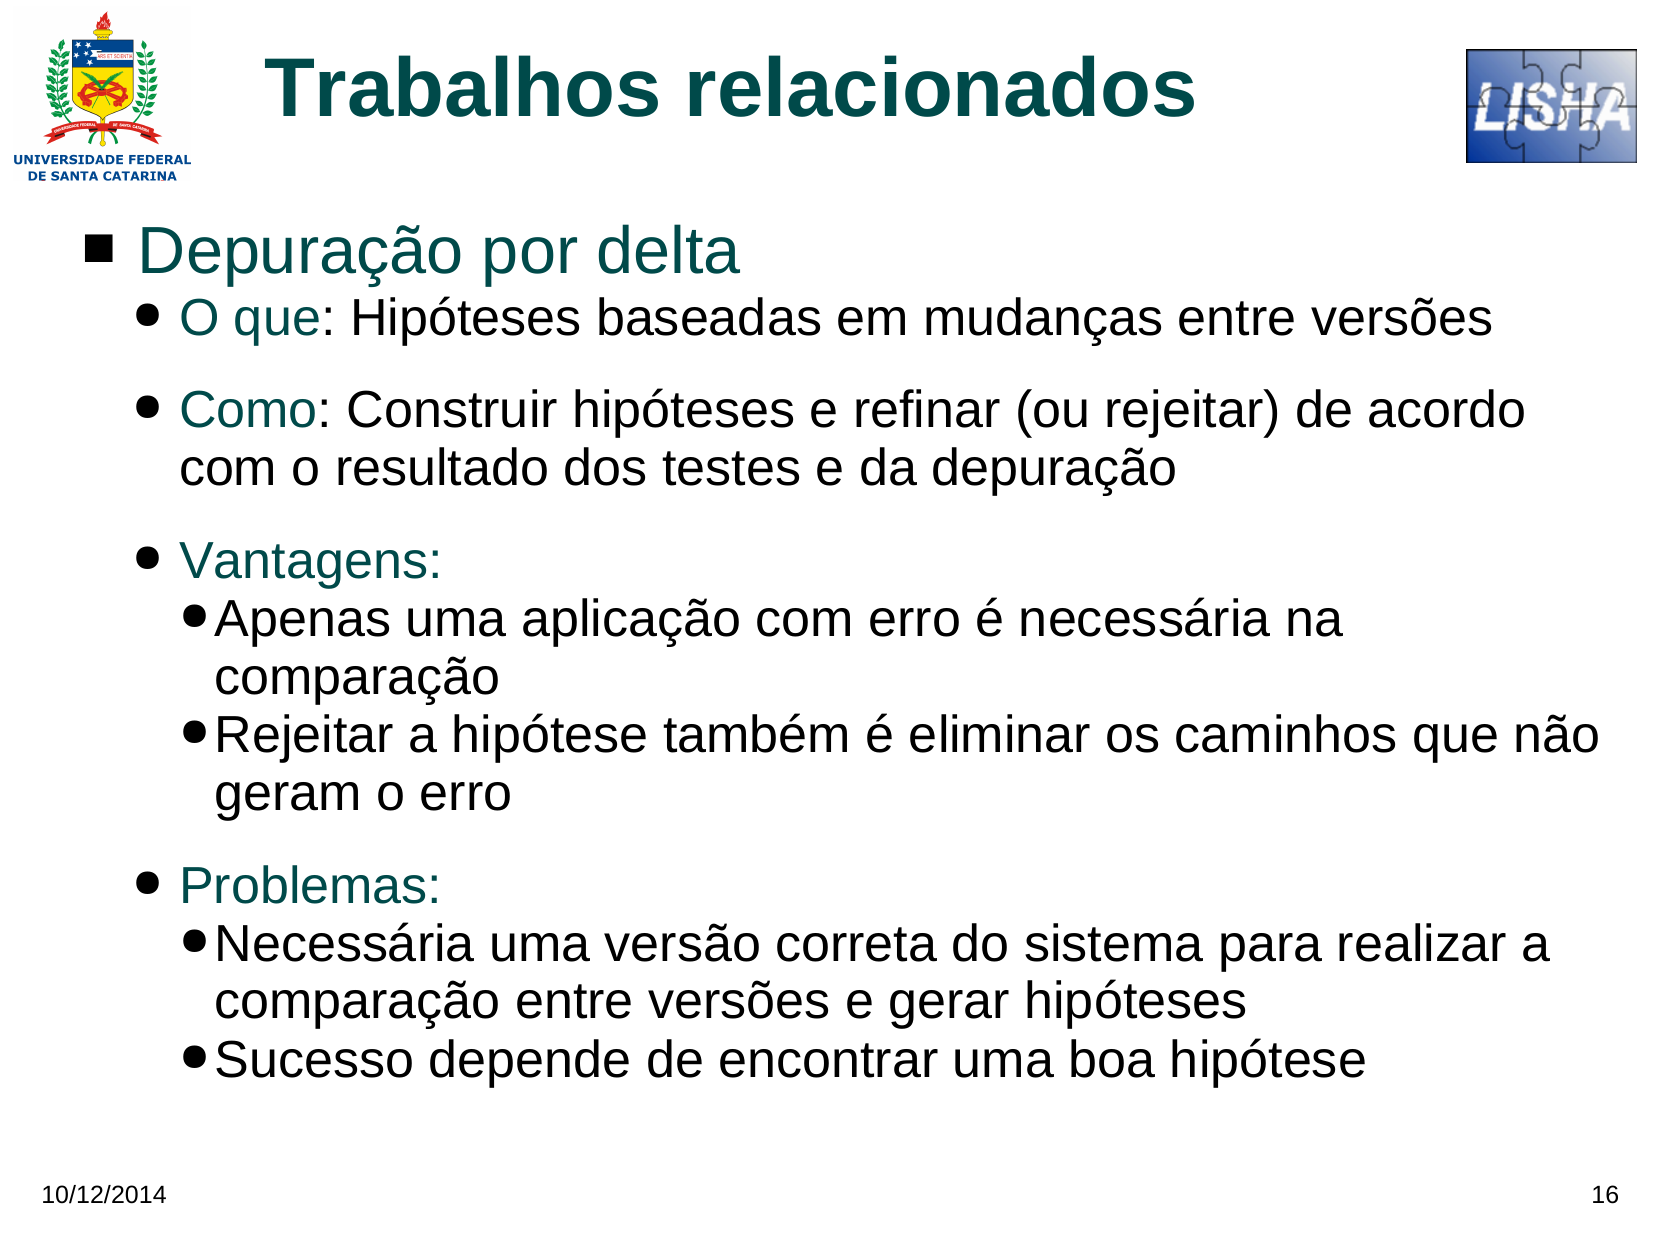

# Trabalhos relacionados
Depuração por delta
O que: Hipóteses baseadas em mudanças entre versões
Como: Construir hipóteses e refinar (ou rejeitar) de acordo com o resultado dos testes e da depuração
Vantagens:
Apenas uma aplicação com erro é necessária na comparação
Rejeitar a hipótese também é eliminar os caminhos que não geram o erro
Problemas:
Necessária uma versão correta do sistema para realizar a comparação entre versões e gerar hipóteses
Sucesso depende de encontrar uma boa hipótese